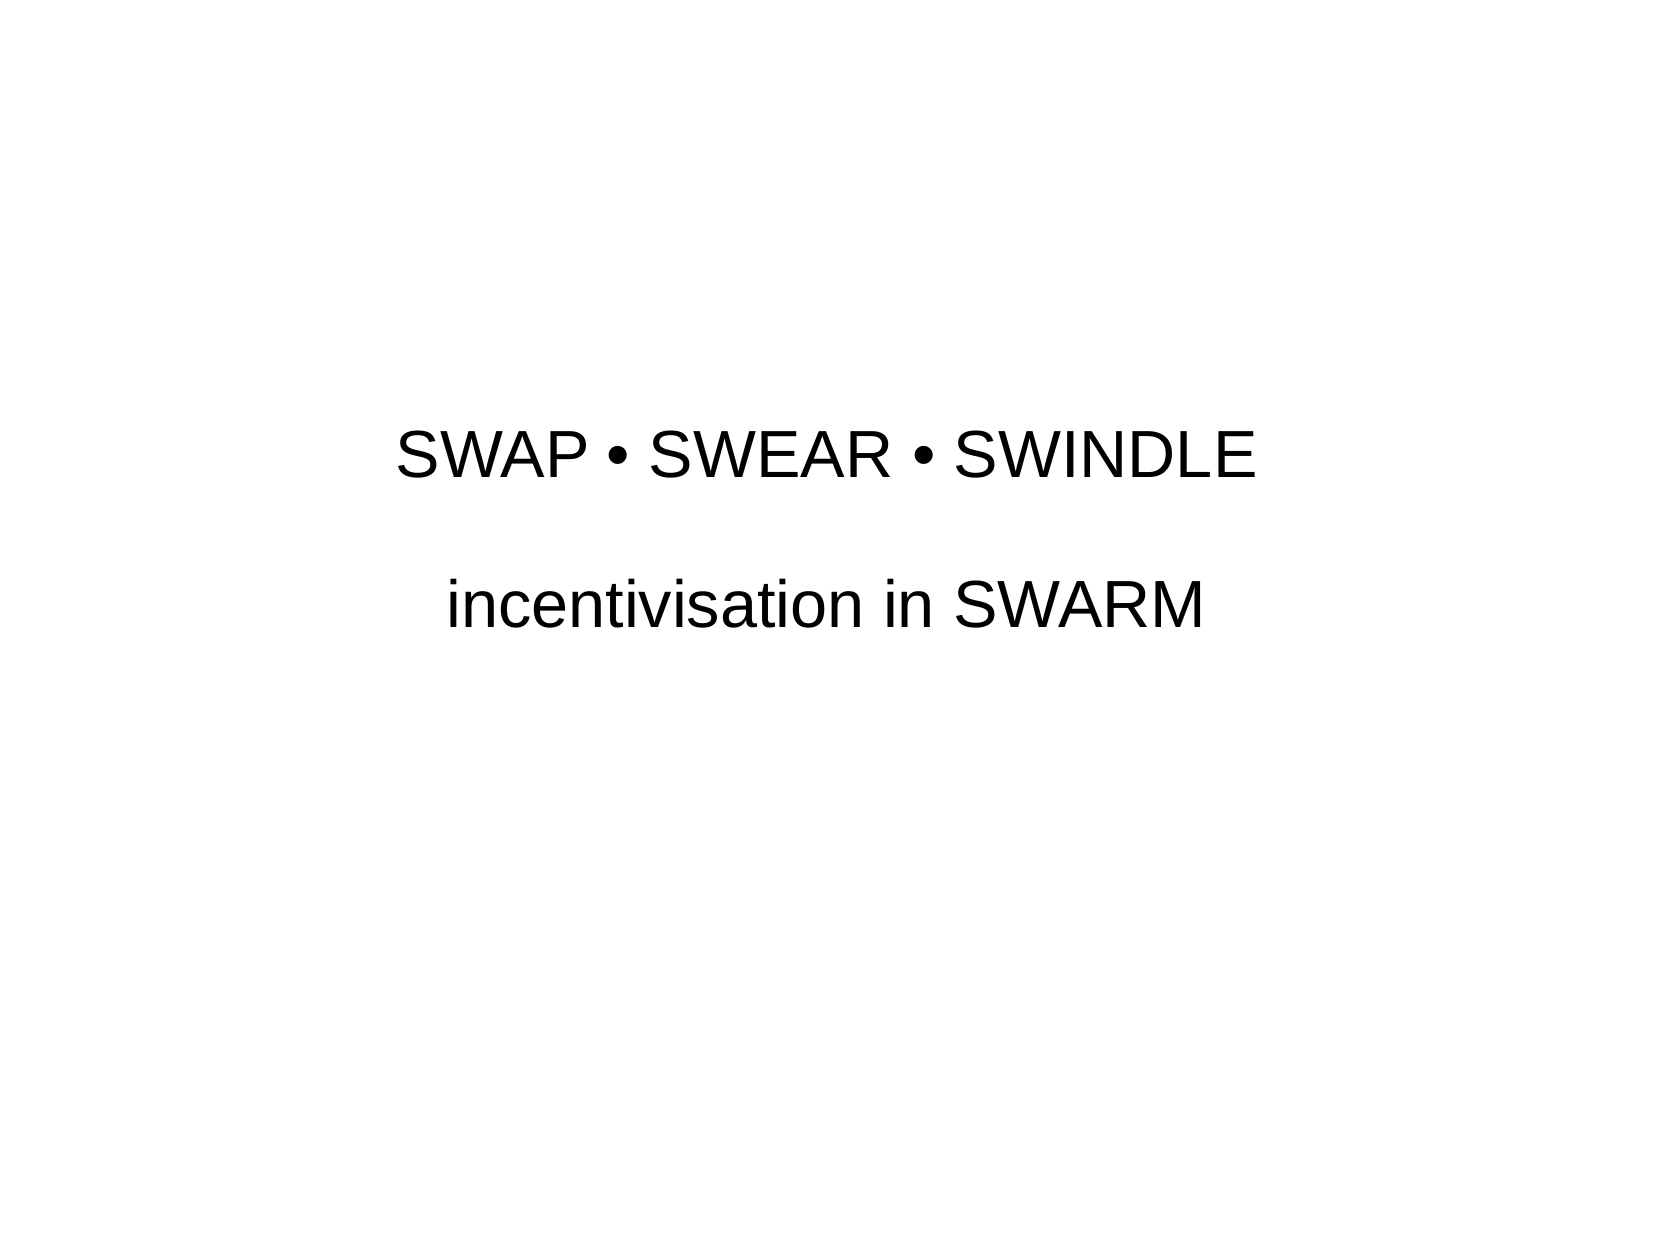

# SWAP • SWEAR • SWINDLE
incentivisation in SWARM